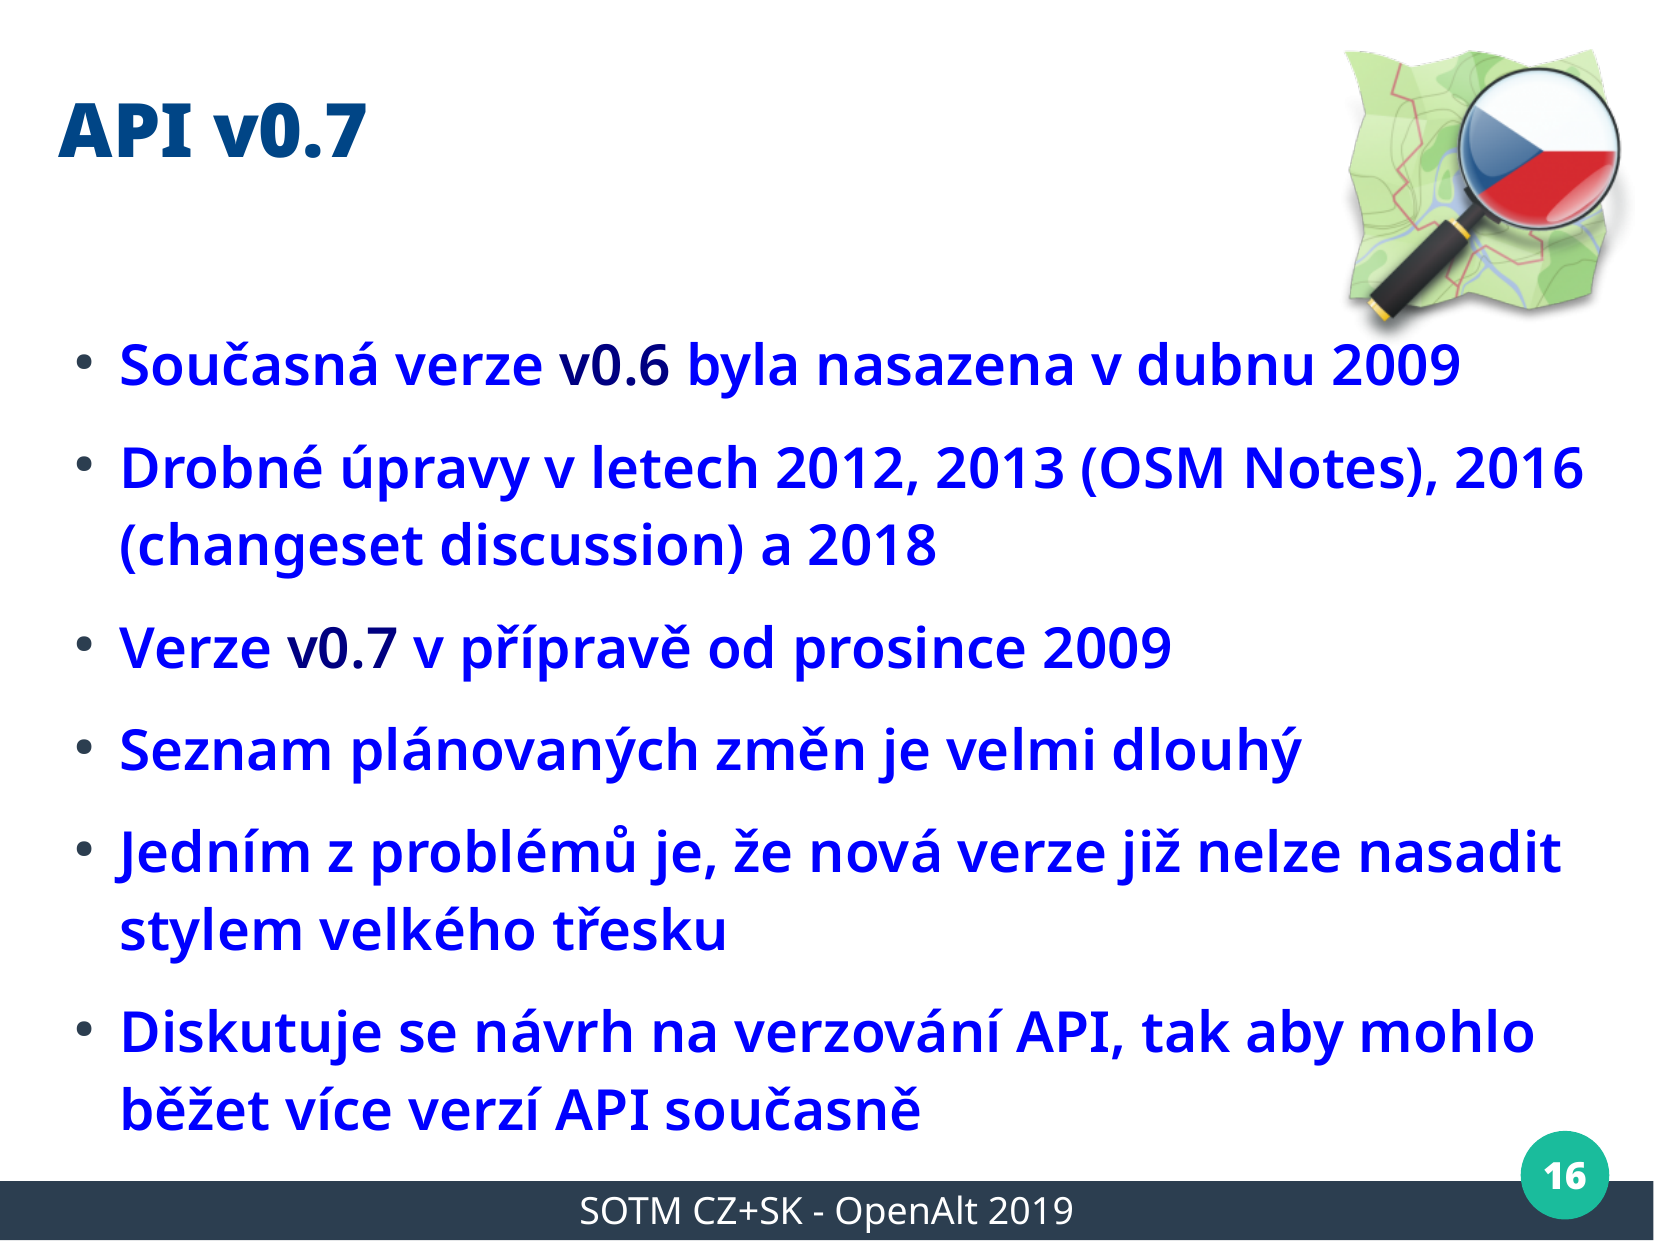

# API v0.7
Současná verze v0.6 byla nasazena v dubnu 2009
Drobné úpravy v letech 2012, 2013 (OSM Notes), 2016 (changeset discussion) a 2018
Verze v0.7 v přípravě od prosince 2009
Seznam plánovaných změn je velmi dlouhý
Jedním z problémů je, že nová verze již nelze nasadit stylem velkého třesku
Diskutuje se návrh na verzování API, tak aby mohlo běžet více verzí API současně
16
SOTM CZ+SK - OpenAlt 2019